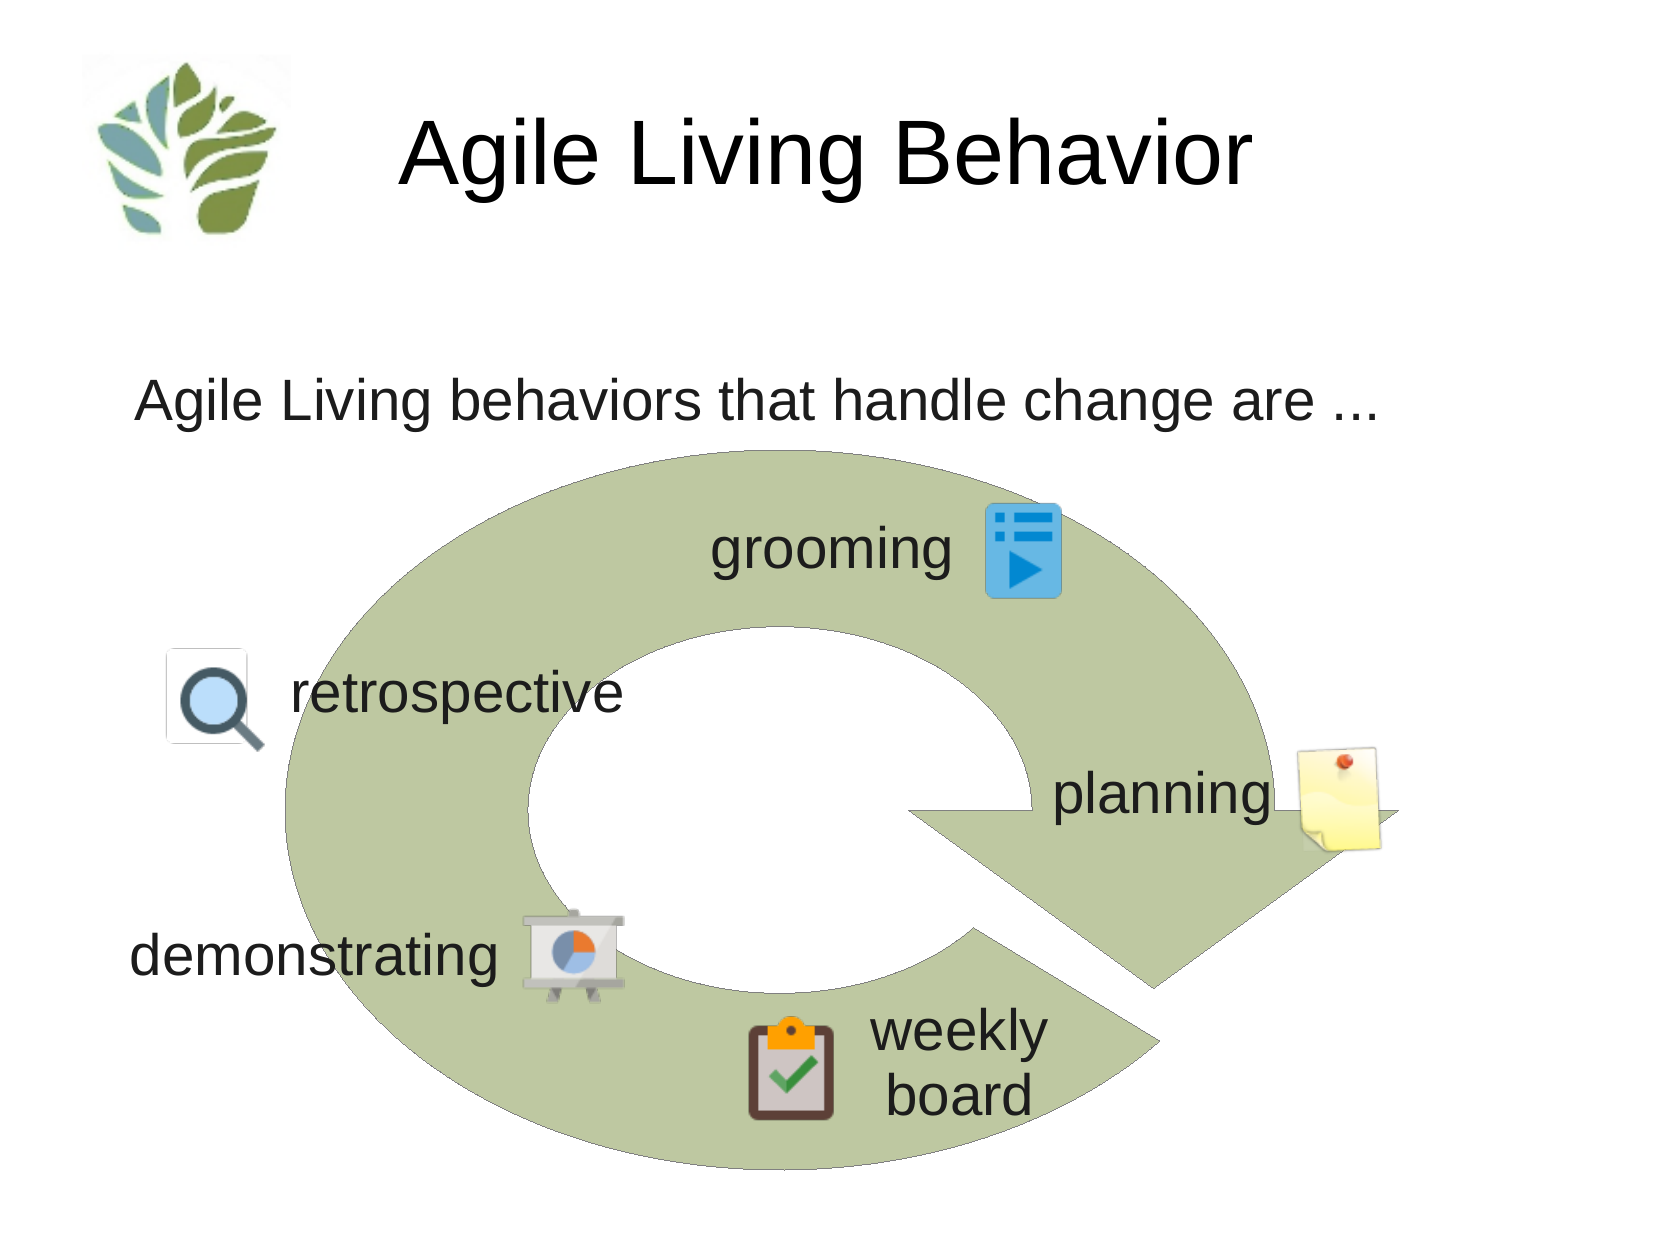

# Agile Living Behavior
Agile Living behaviors that handle change are ...
grooming
retrospective
planning
demonstrating
weekly board